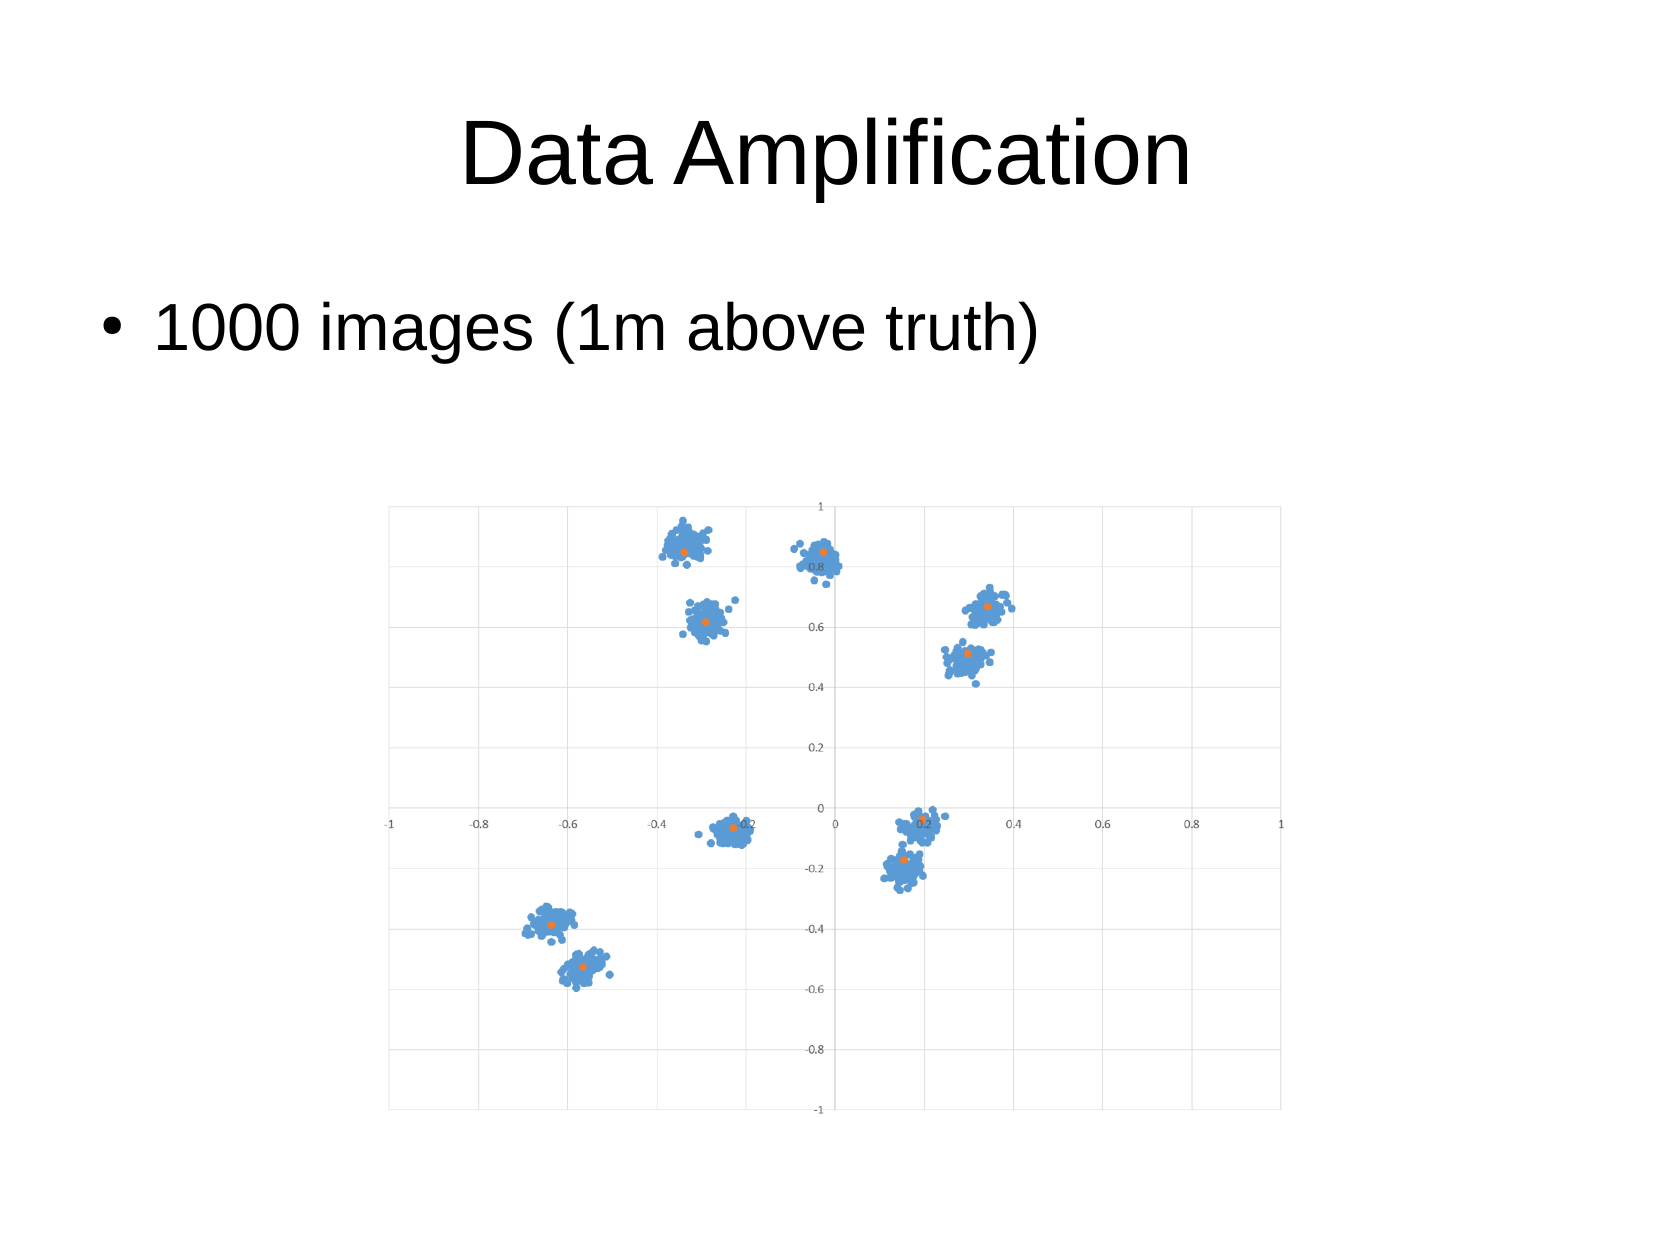

# Data Amplification
1000 images (1m above truth)